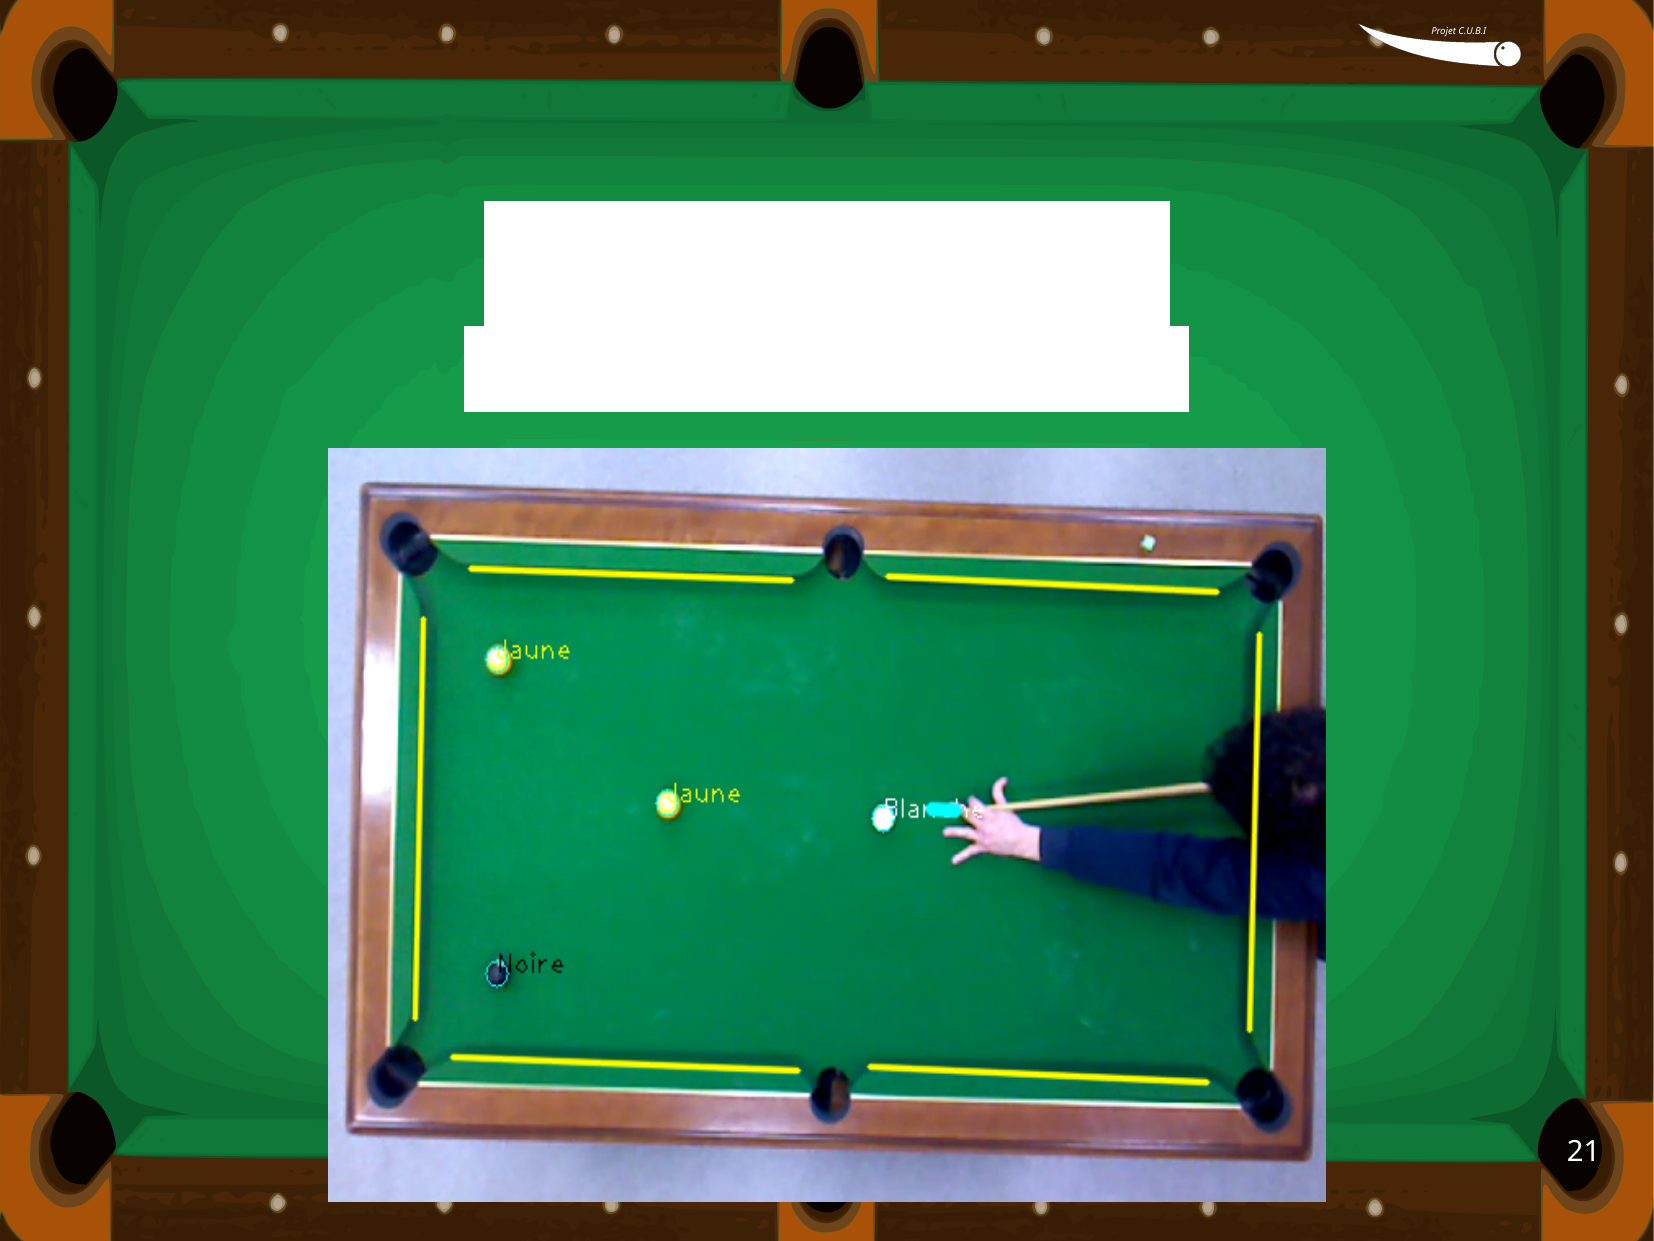

# Développement Détection de la canne (2)
21